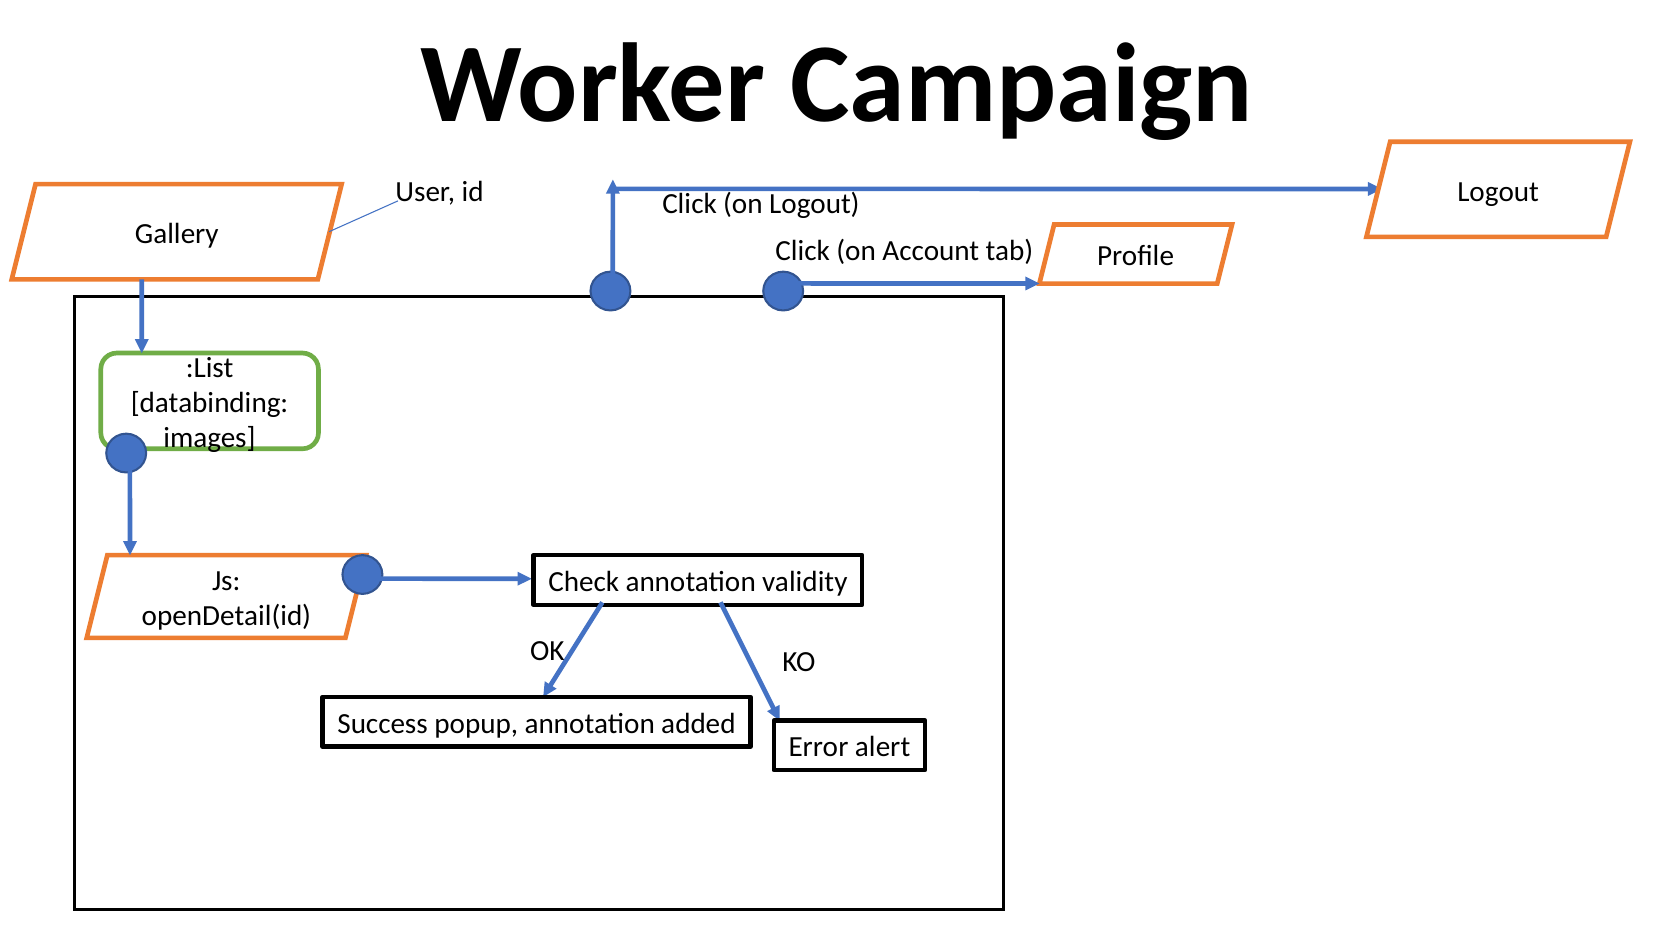

# Worker Campaign
Logout
User, id
Click (on Logout)
Gallery
Click (on Account tab)
Profile
:List
[databinding: images]
Js: openDetail(id)
Check annotation validity
OK
KO
Success popup, annotation added
Error alert